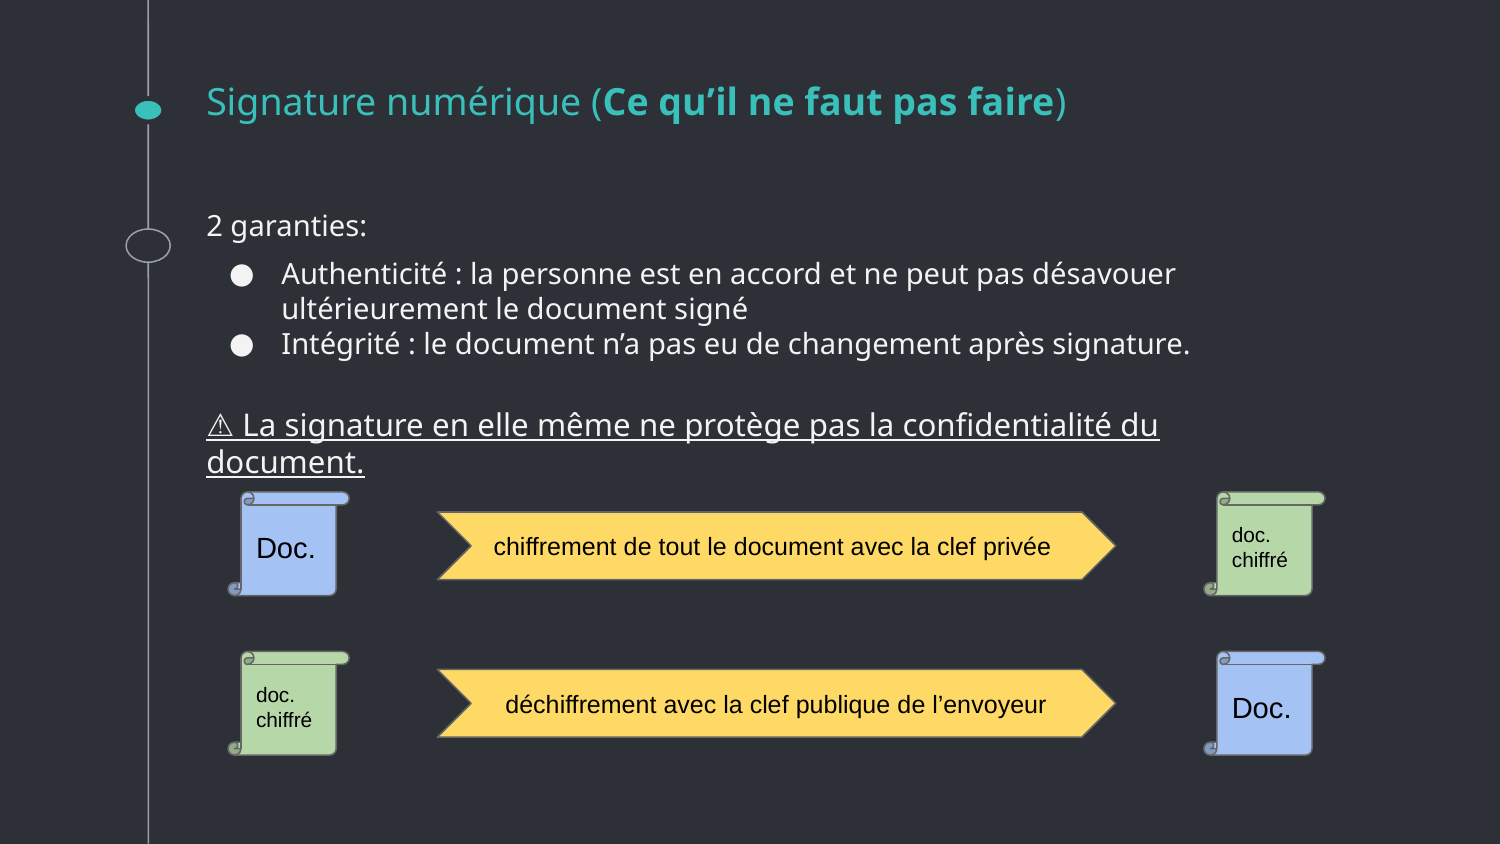

# Signature numérique (Ce qu’il ne faut pas faire)
2 garanties:
Authenticité : la personne est en accord et ne peut pas désavouer ultérieurement le document signé
Intégrité : le document n’a pas eu de changement après signature.
⚠ La signature en elle même ne protège pas la confidentialité du document.
Doc.
doc. chiffré
chiffrement de tout le document avec la clef privée
doc. chiffré
Doc.
déchiffrement avec la clef publique de l’envoyeur